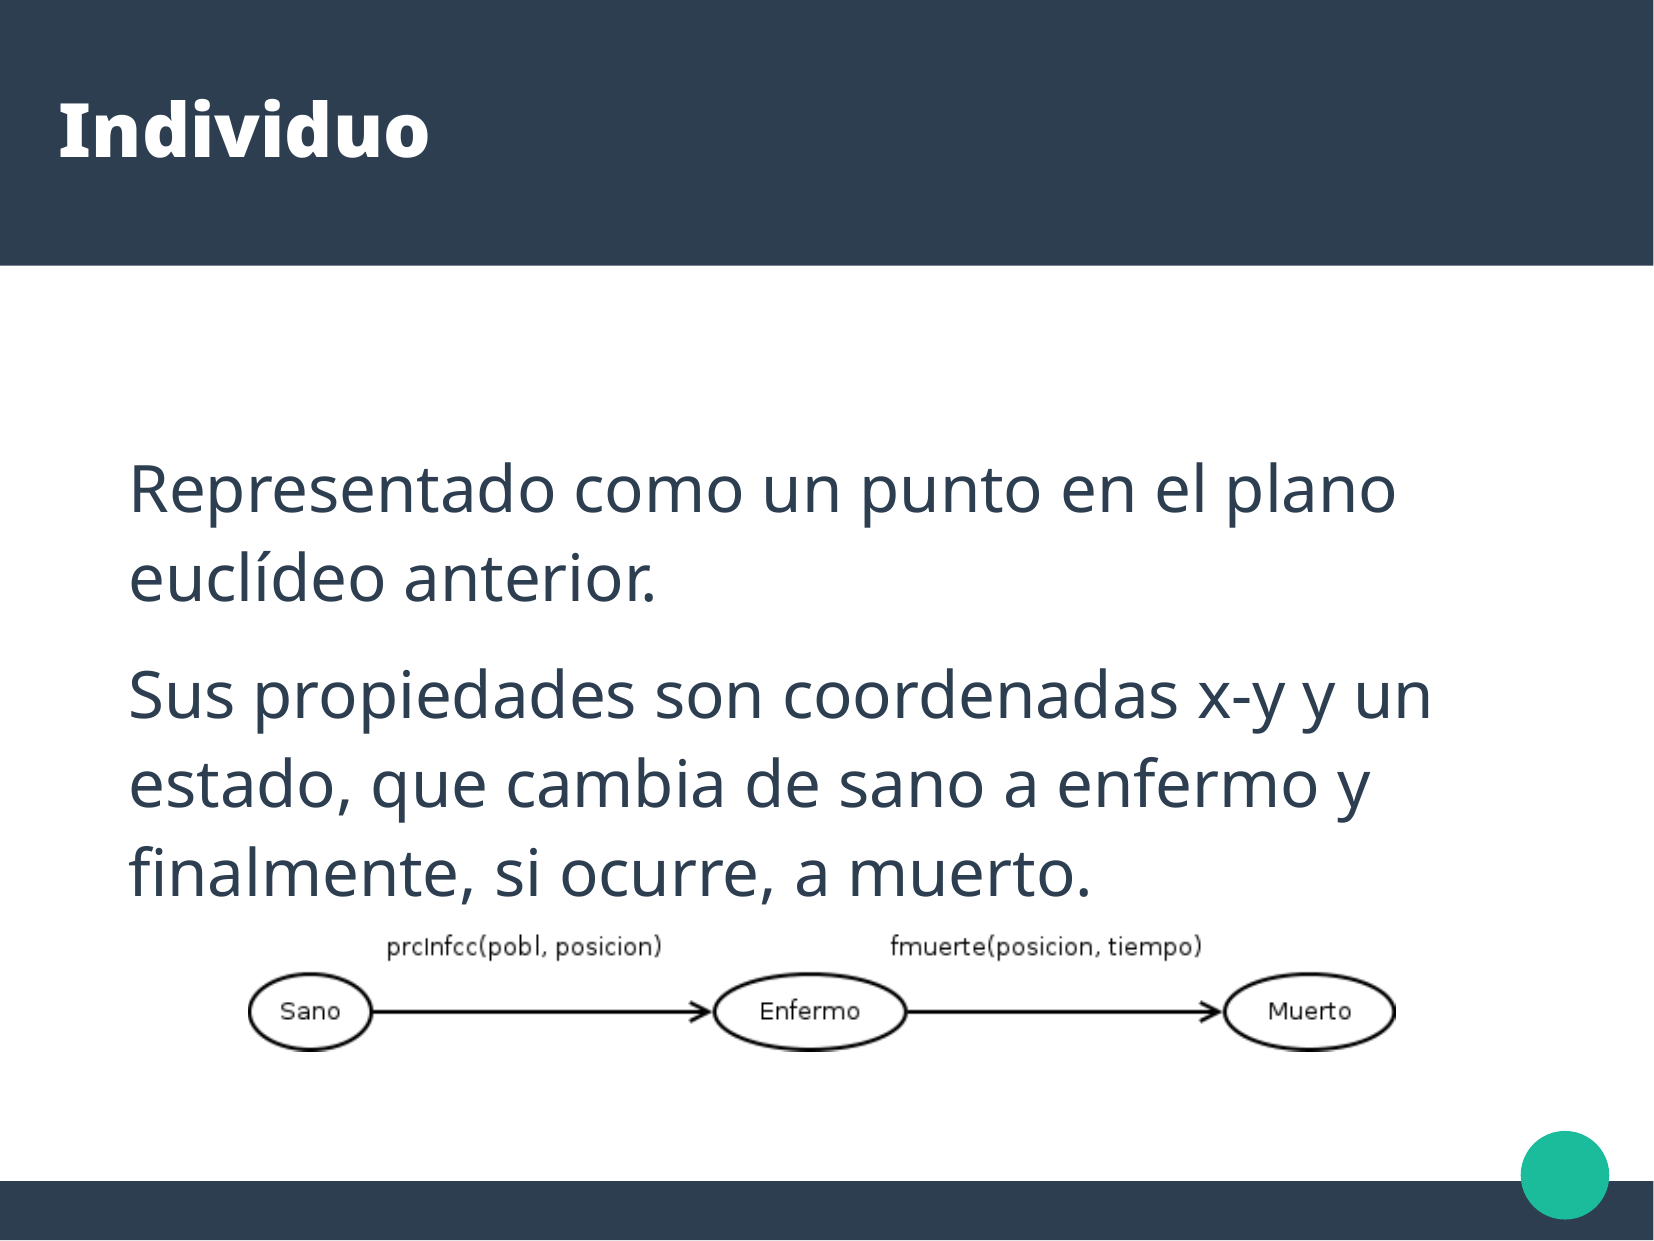

# Individuo
Representado como un punto en el plano euclídeo anterior.
Sus propiedades son coordenadas x-y y un estado, que cambia de sano a enfermo y finalmente, si ocurre, a muerto.